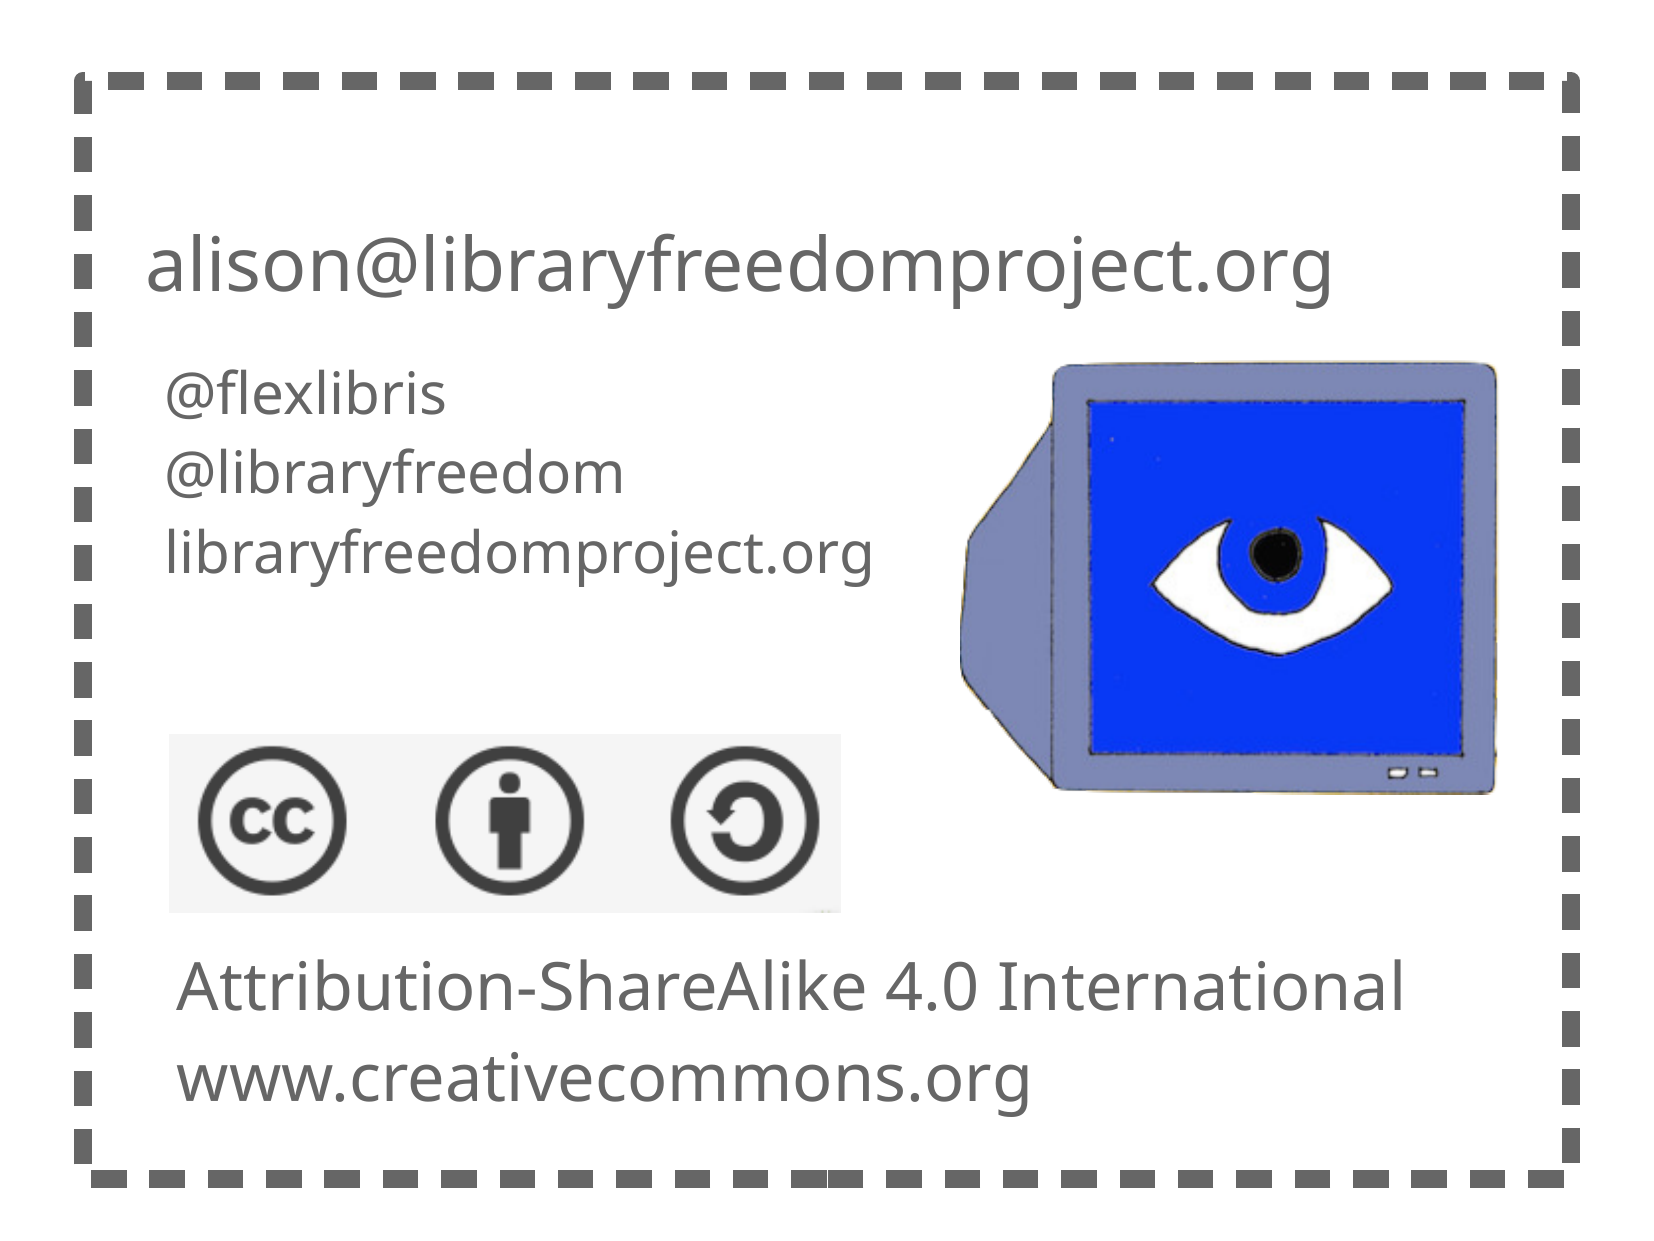

#
 alison@libraryfreedomproject.org
@flexlibris
@libraryfreedom
libraryfreedomproject.org
Attribution-ShareAlike 4.0 International
www.creativecommons.org